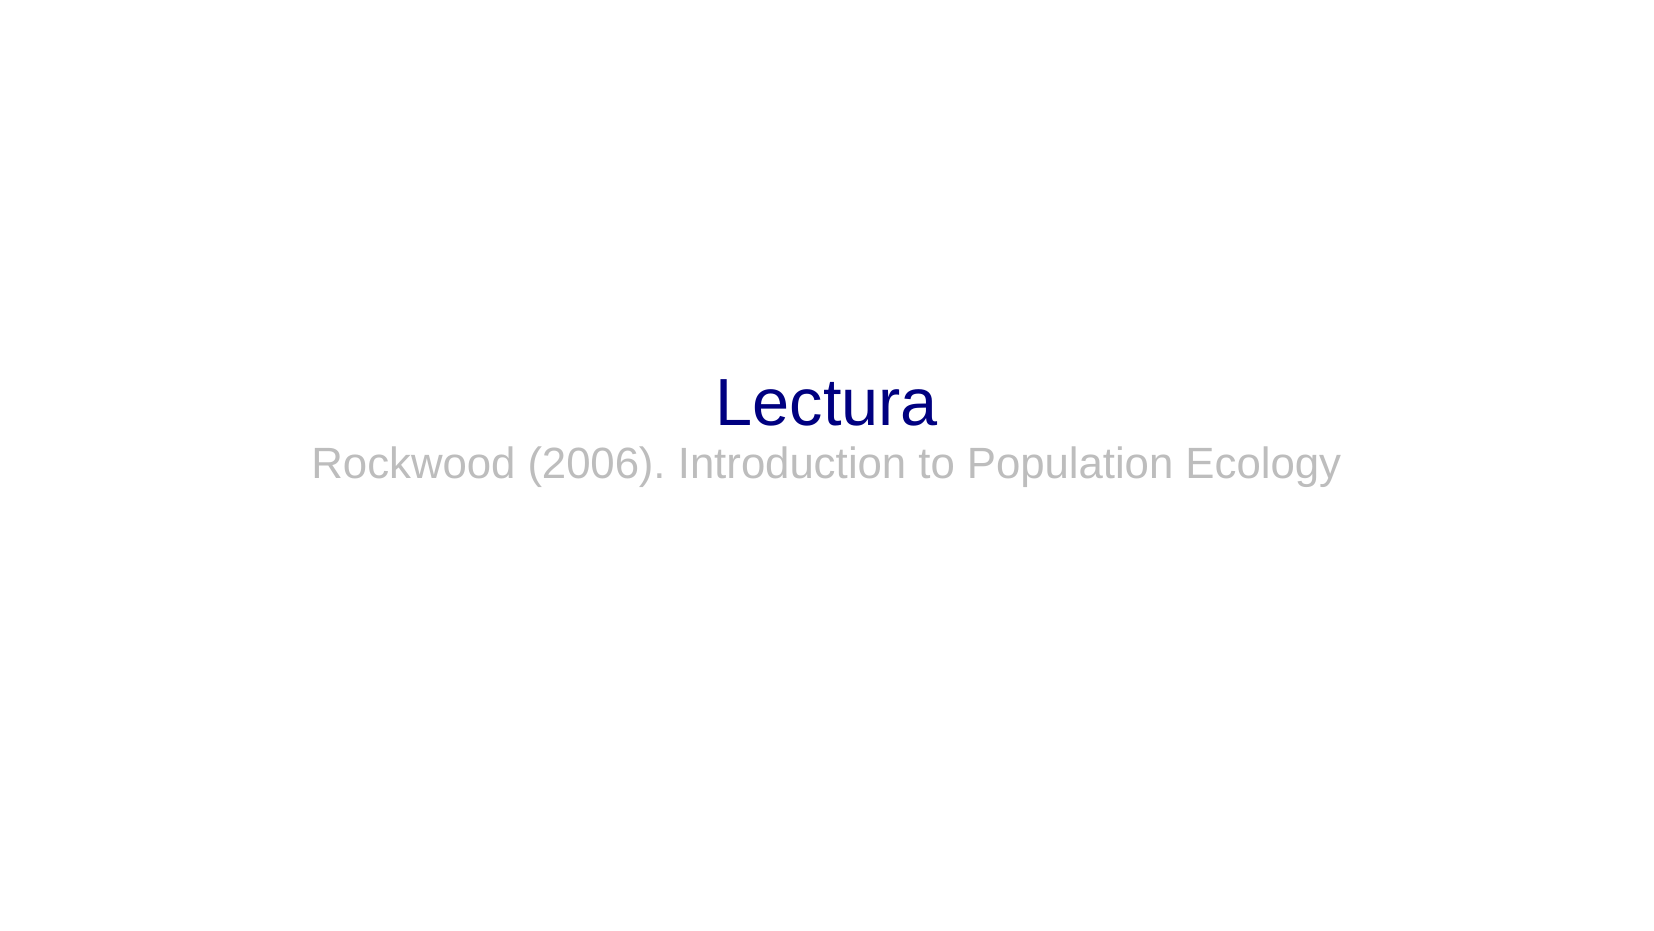

Lectura
Rockwood (2006). Introduction to Population Ecology